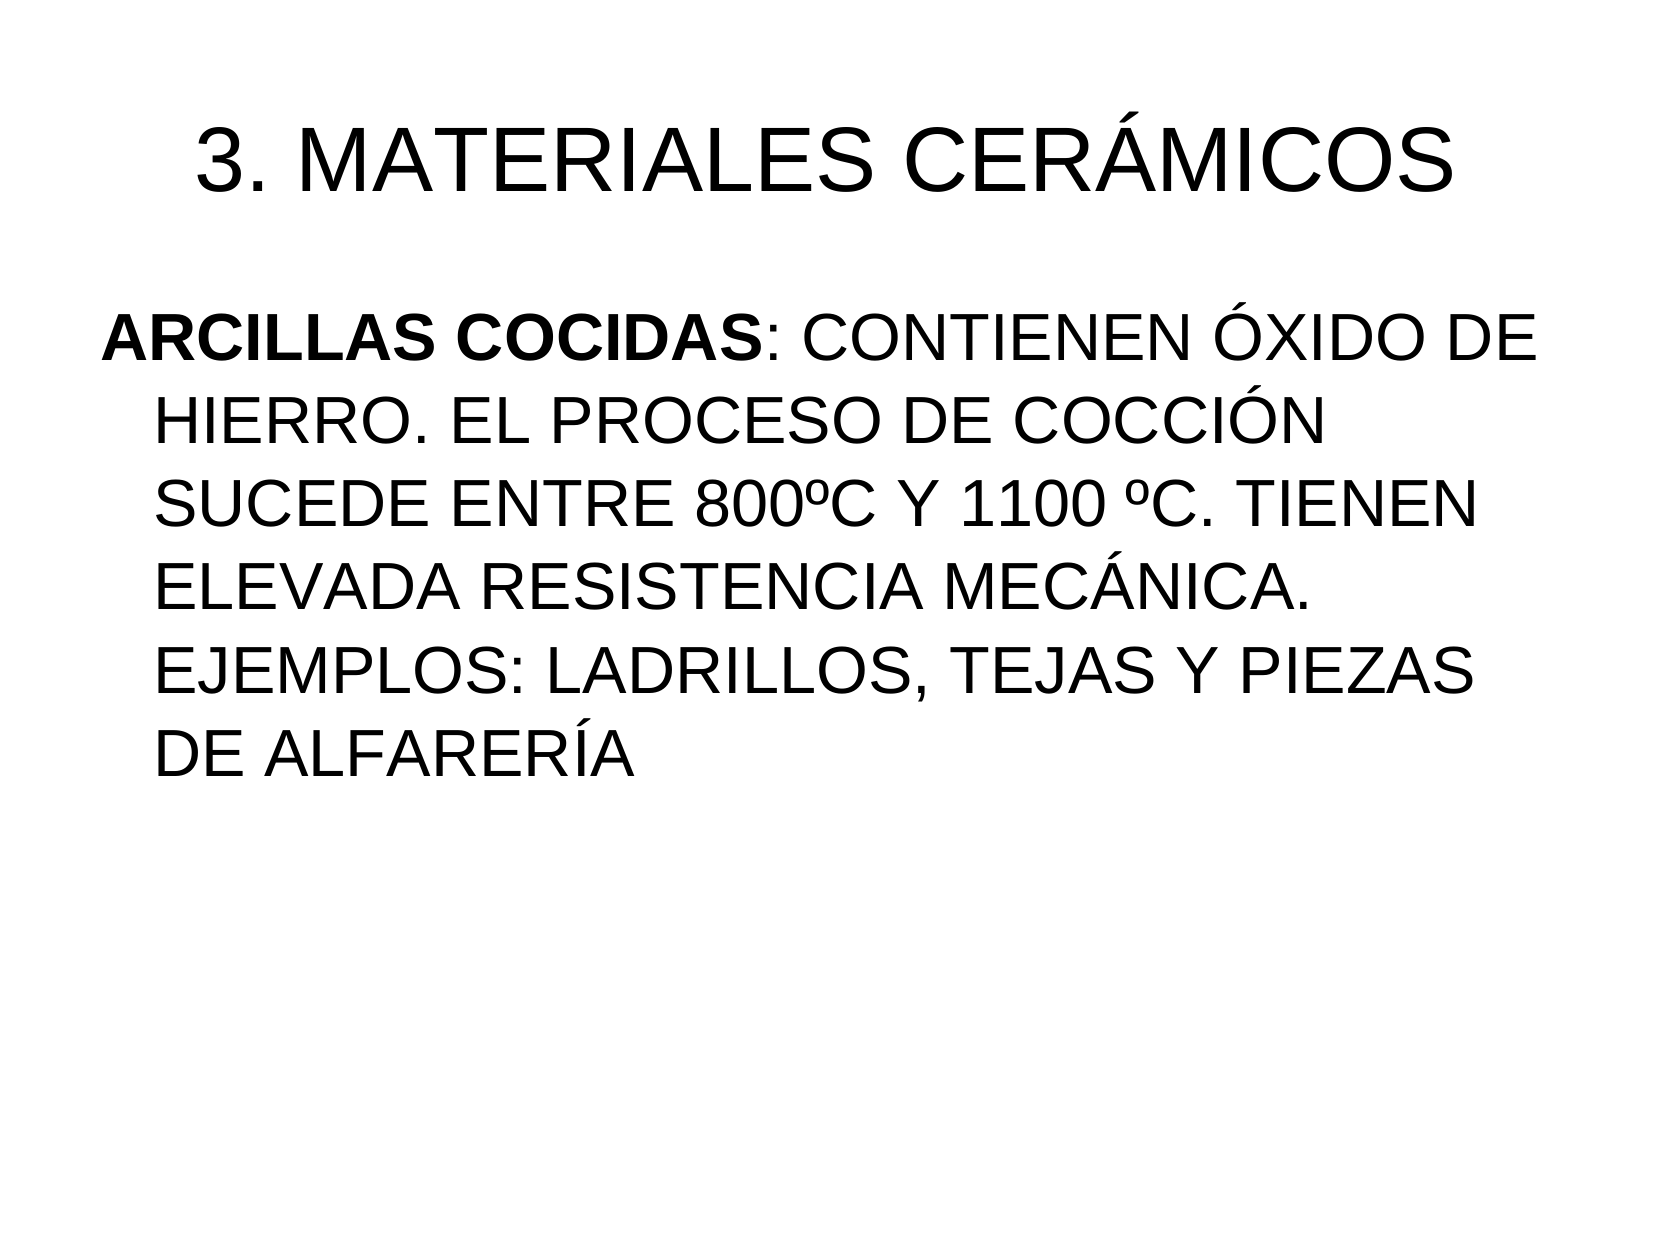

# 3. MATERIALES CERÁMICOS
ARCILLAS COCIDAS: CONTIENEN ÓXIDO DE HIERRO. EL PROCESO DE COCCIÓN SUCEDE ENTRE 800ºC Y 1100 ºC. TIENEN ELEVADA RESISTENCIA MECÁNICA. EJEMPLOS: LADRILLOS, TEJAS Y PIEZAS DE ALFARERÍA